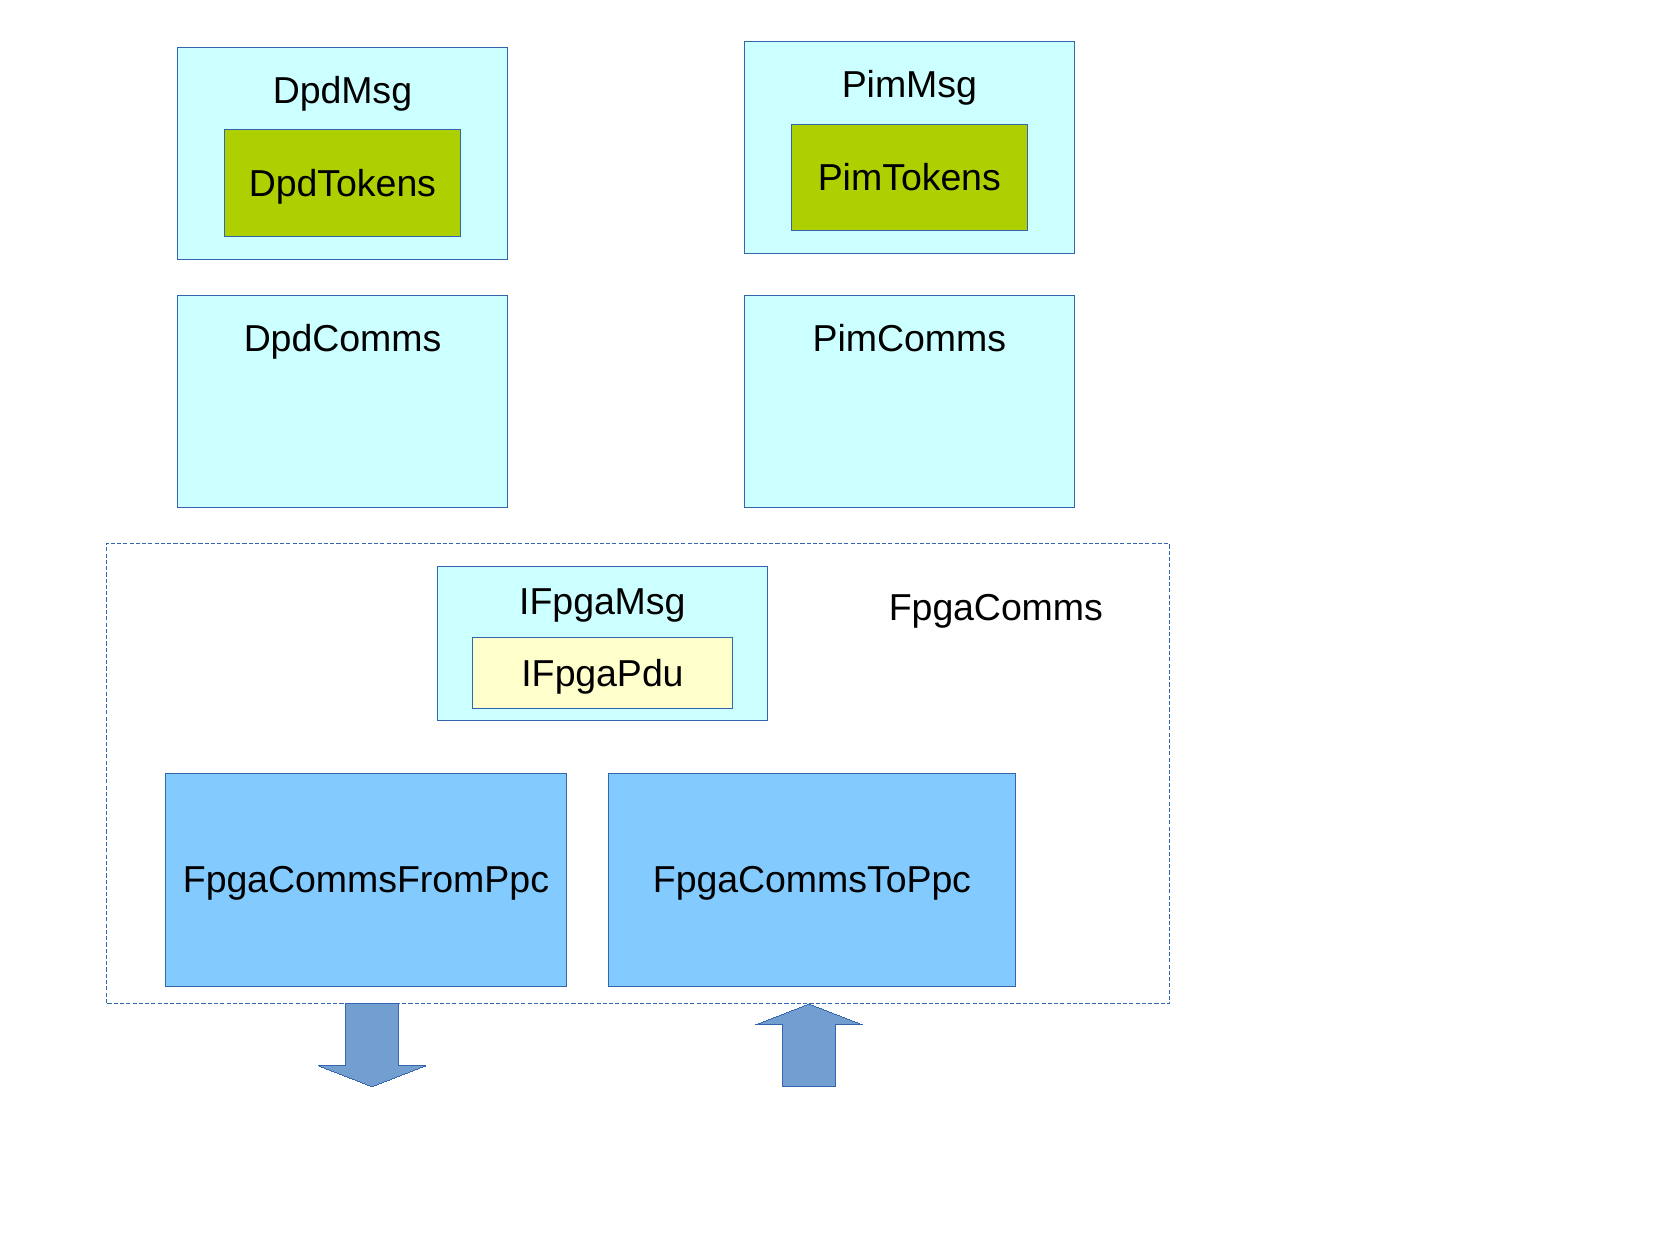

PimMsg
DpdMsg
PimTokens
DpdTokens
DpdComms
PimComms
IFpgaMsg
FpgaComms
IFpgaPdu
FpgaCommsFromPpc
FpgaCommsToPpc